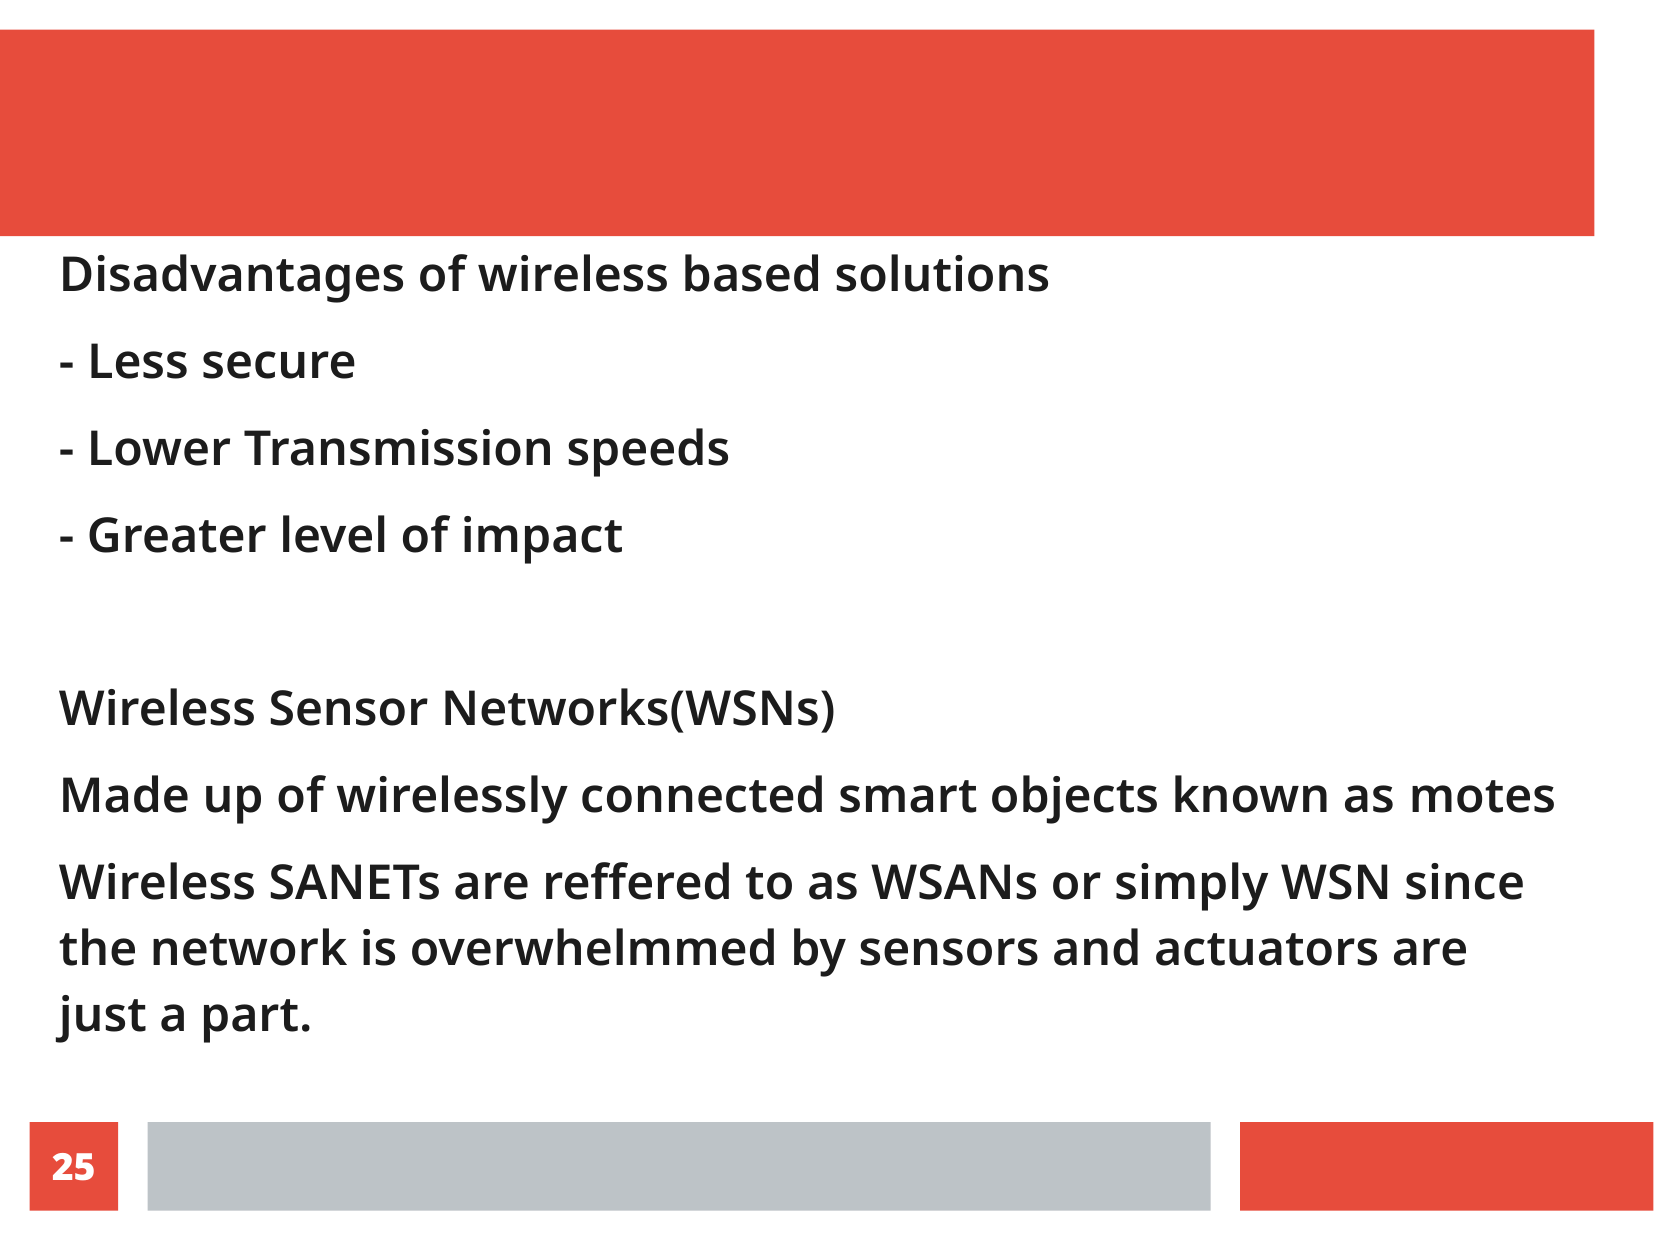

#
Disadvantages of wireless based solutions
- Less secure
- Lower Transmission speeds
- Greater level of impact
Wireless Sensor Networks(WSNs)
Made up of wirelessly connected smart objects known as motes
Wireless SANETs are reffered to as WSANs or simply WSN since the network is overwhelmmed by sensors and actuators are just a part.
25